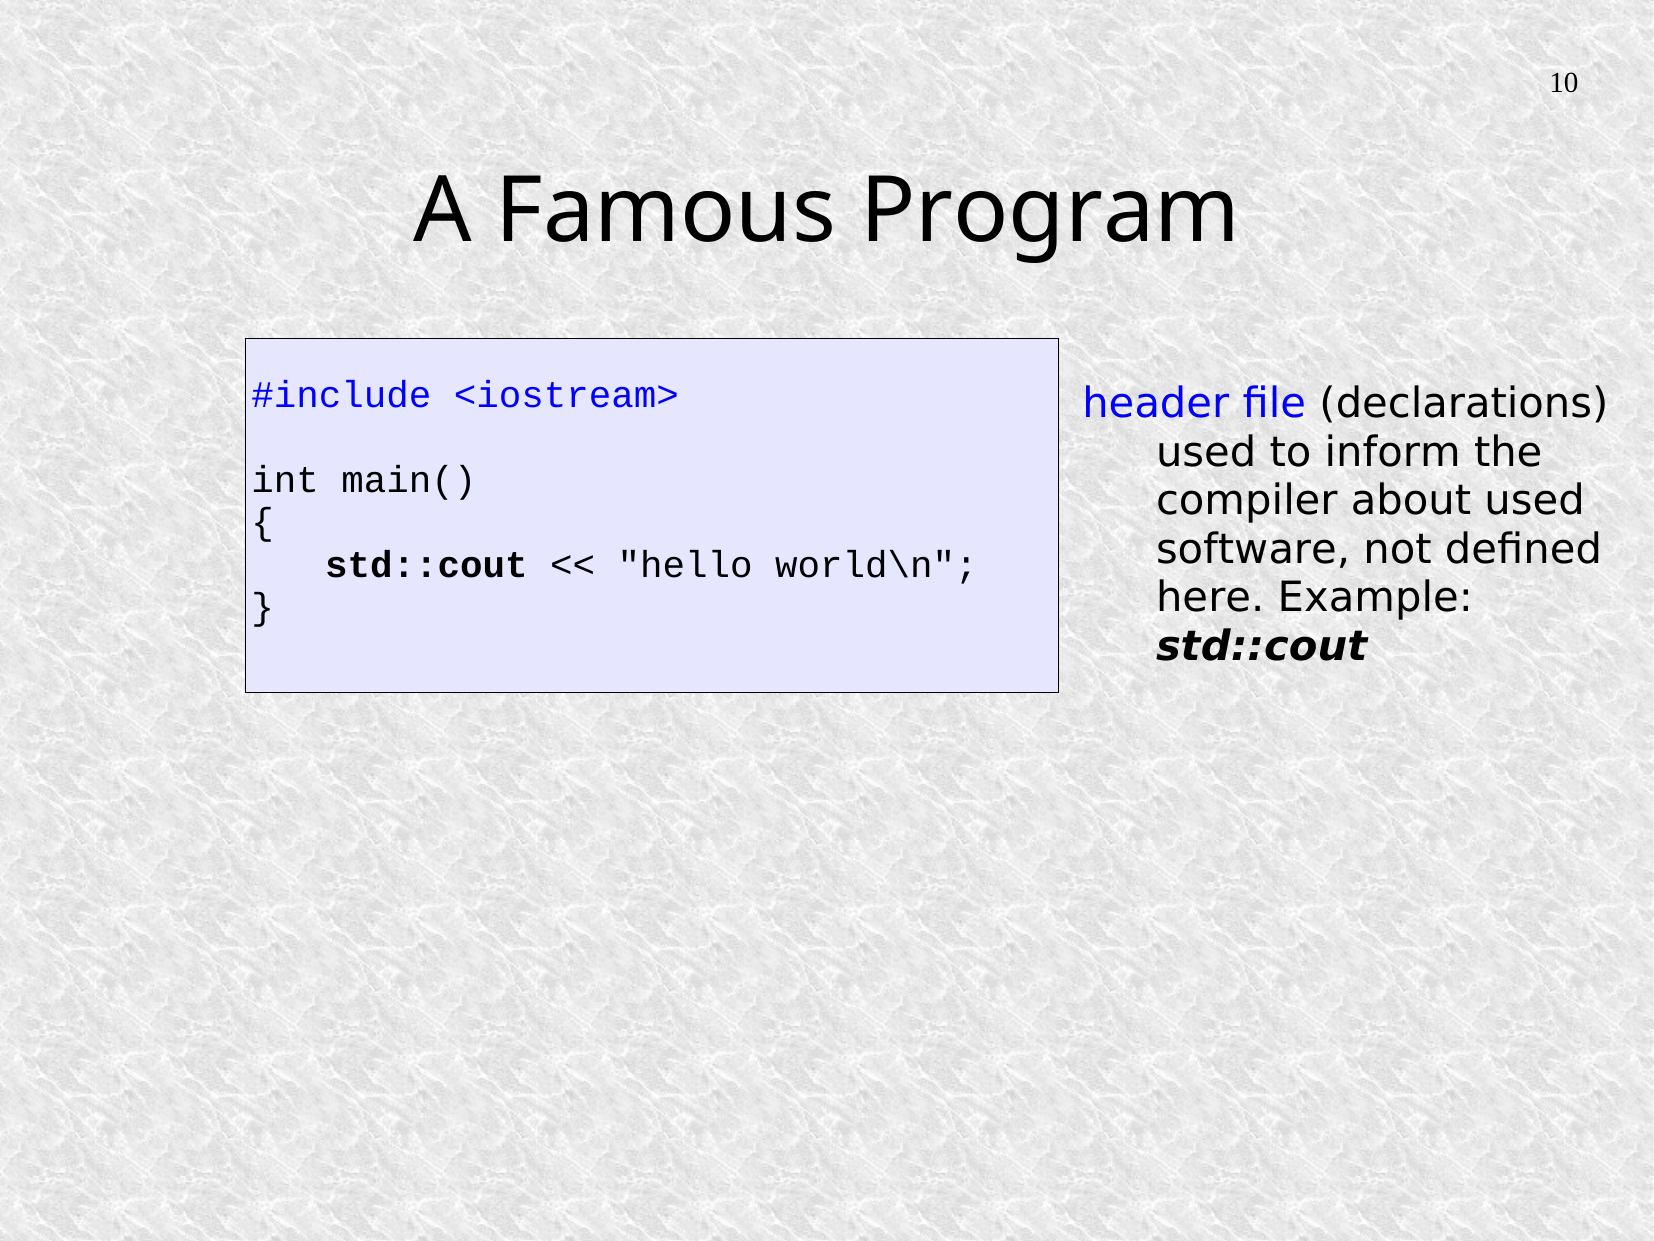

10
# A Famous Program
#include <iostream>
int main()
{
	std::cout << "hello world\n";
}
header file (declarations)
	used to inform the
	compiler about used
	software, not defined
	here. Example:
	std::cout